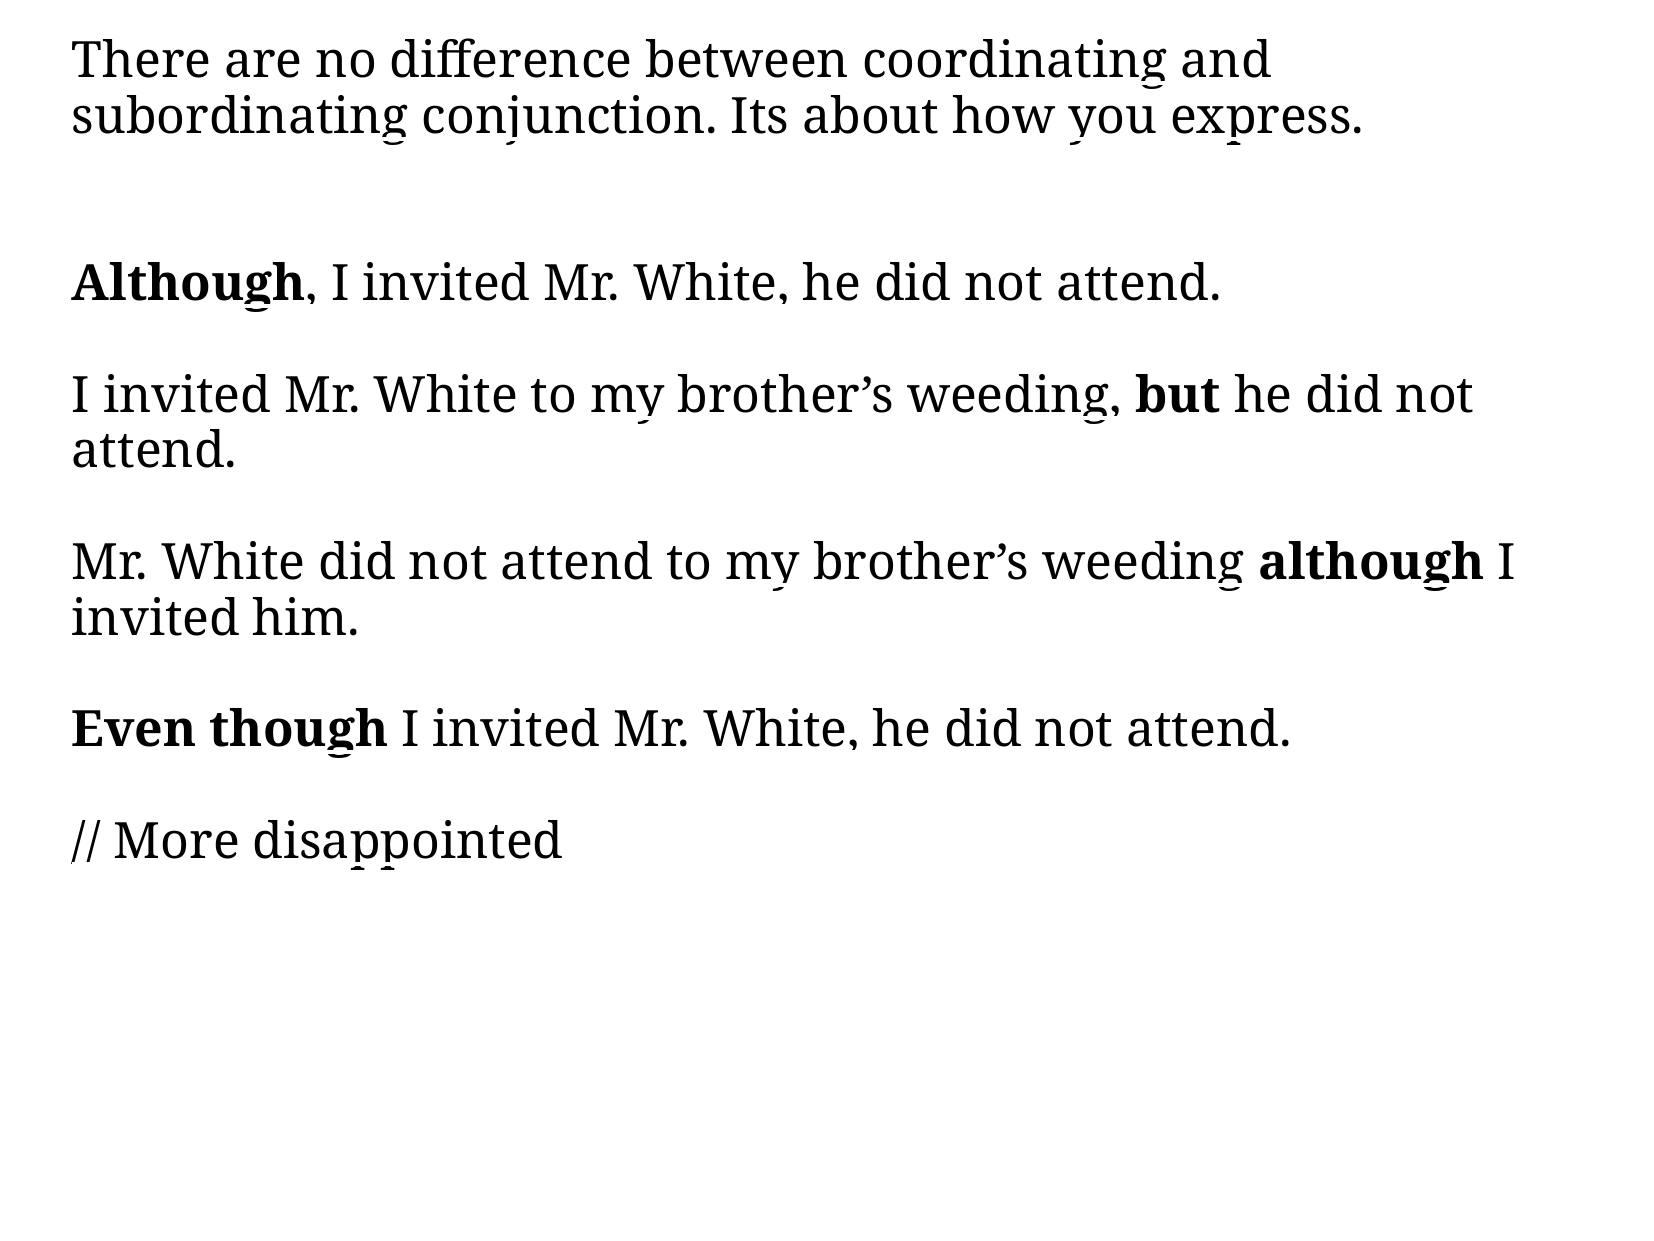

There are no difference between coordinating and subordinating conjunction. Its about how you express.
Although, I invited Mr. White, he did not attend.
I invited Mr. White to my brother’s weeding, but he did not attend.
Mr. White did not attend to my brother’s weeding although I invited him.
Even though I invited Mr. White, he did not attend.
// More disappointed